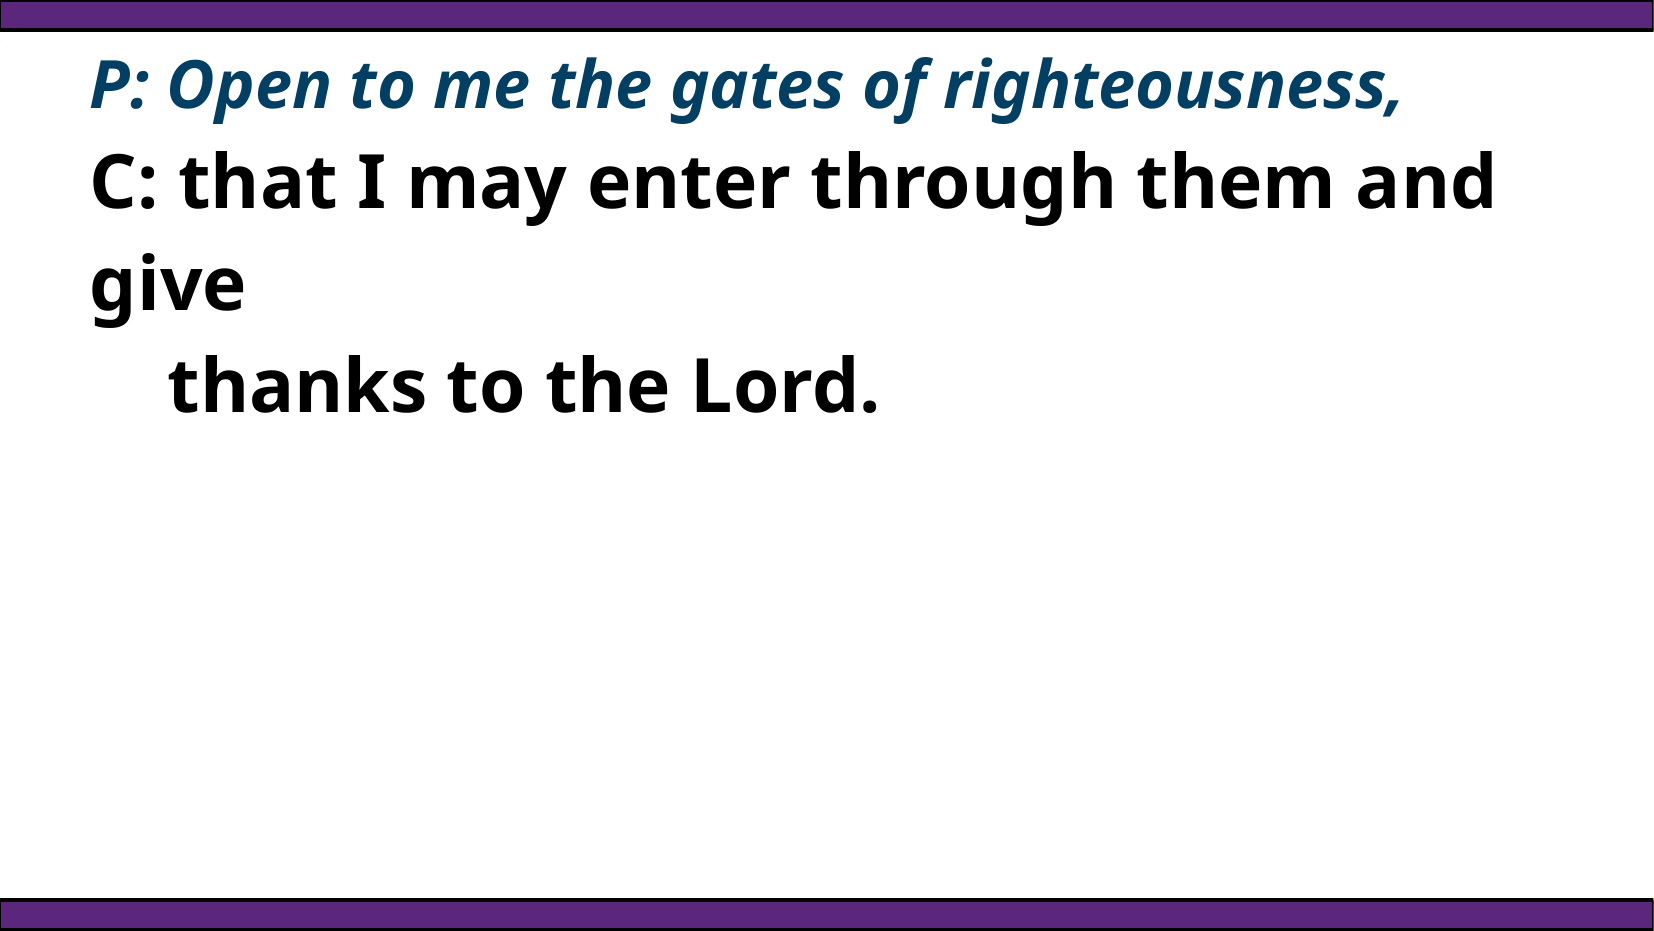

P:	 Open to me the gates of righteousness,
C: that I may enter through them and give
 thanks to the Lord.